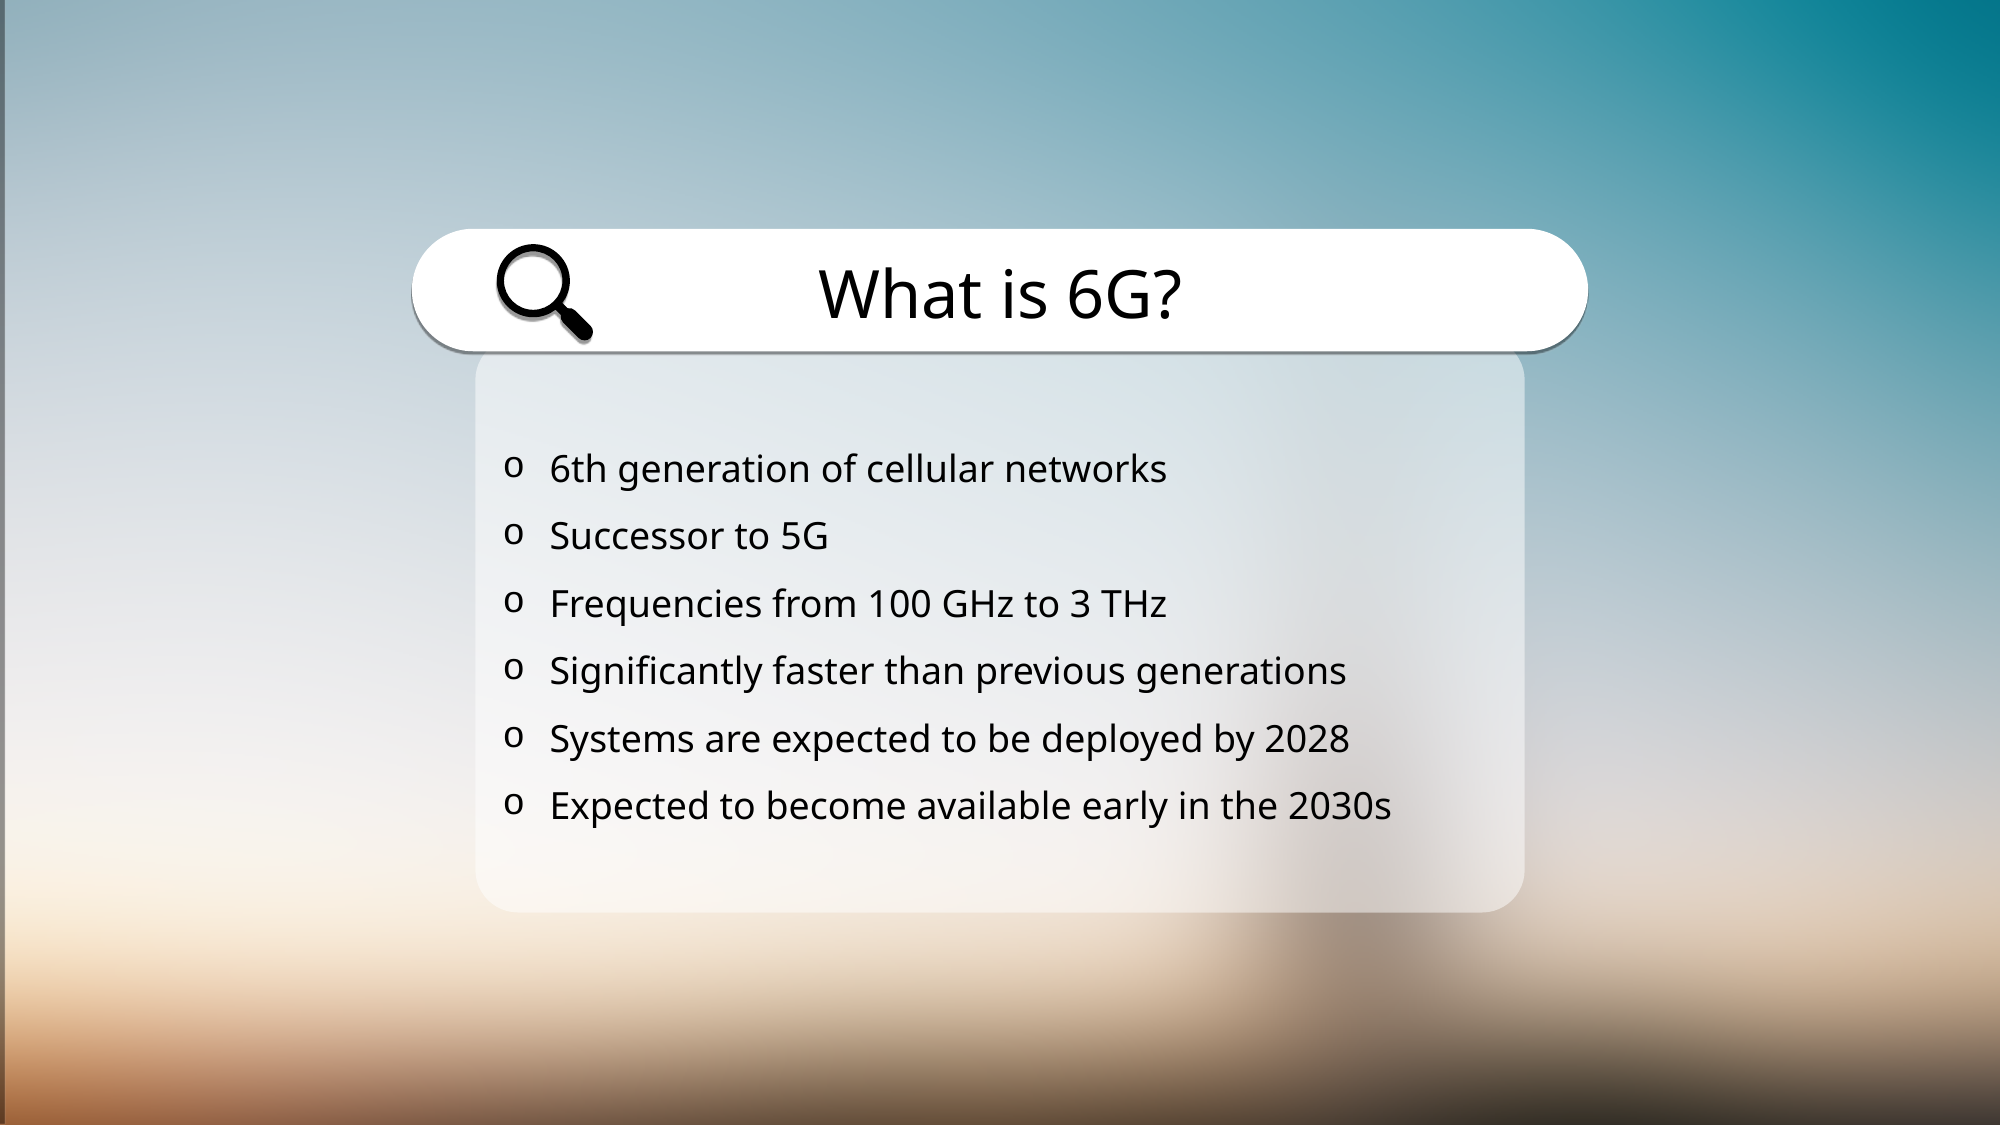

Introduction to 6G
What is 6G?
6th generation of cellular networks
Successor to 5G
Frequencies from 100 GHz to 3 THz
Significantly faster than previous generations
Systems are expected to be deployed by 2028
Expected to become available early in the 2030s